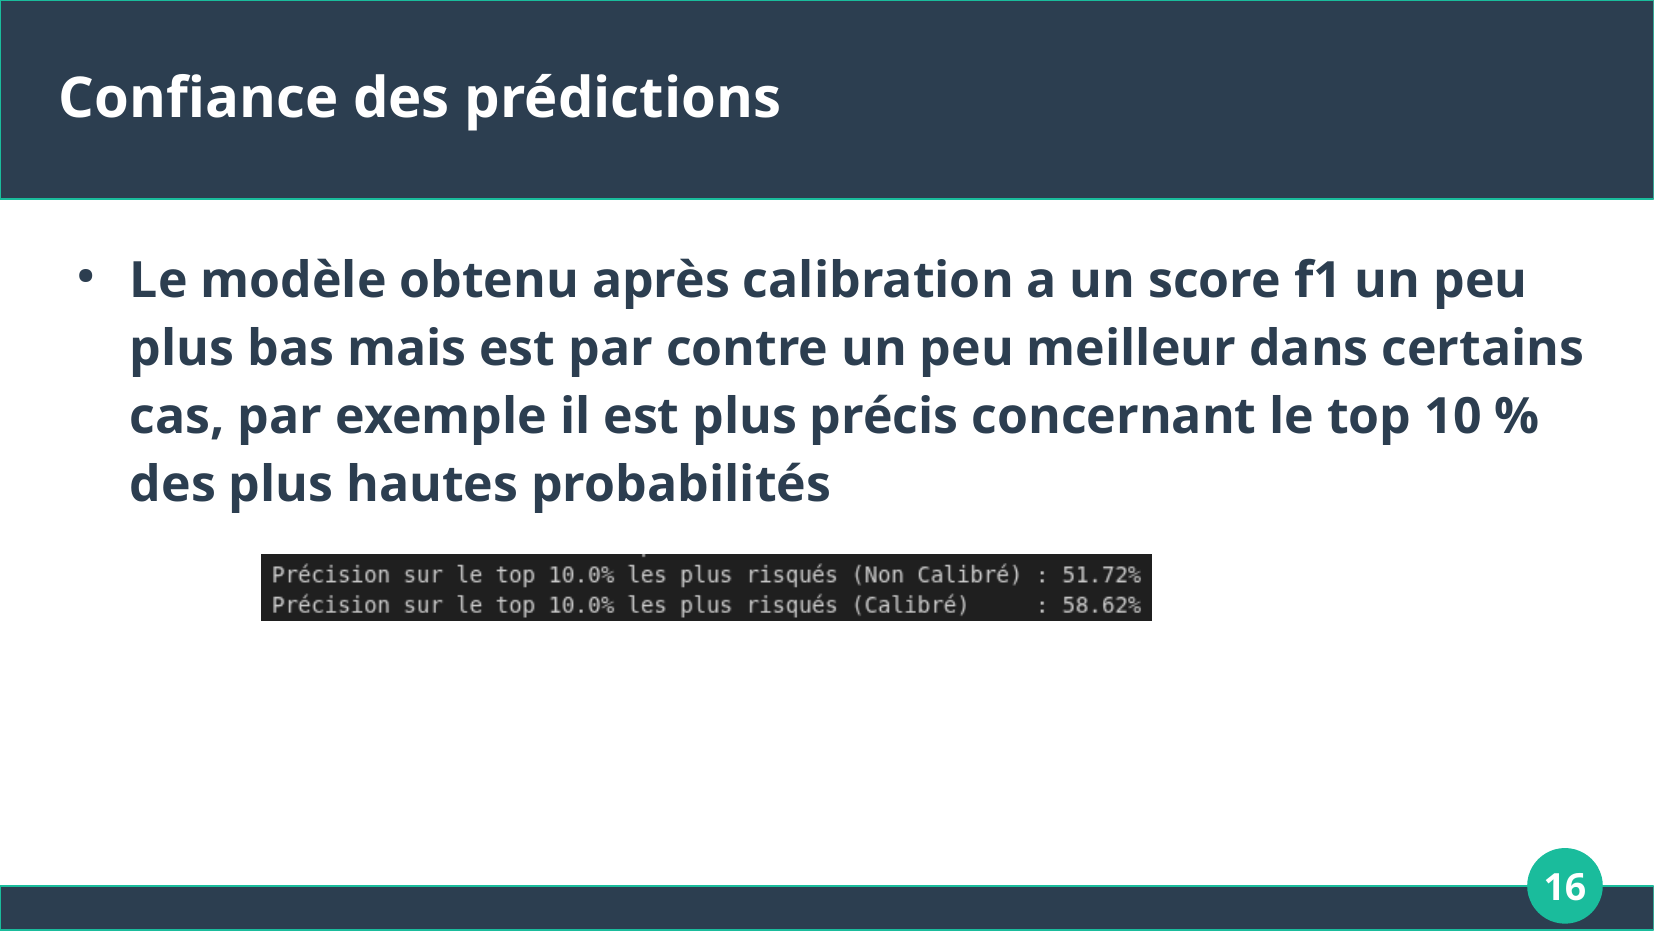

# Confiance des prédictions
Le modèle obtenu après calibration a un score f1 un peu plus bas mais est par contre un peu meilleur dans certains cas, par exemple il est plus précis concernant le top 10 % des plus hautes probabilités
16